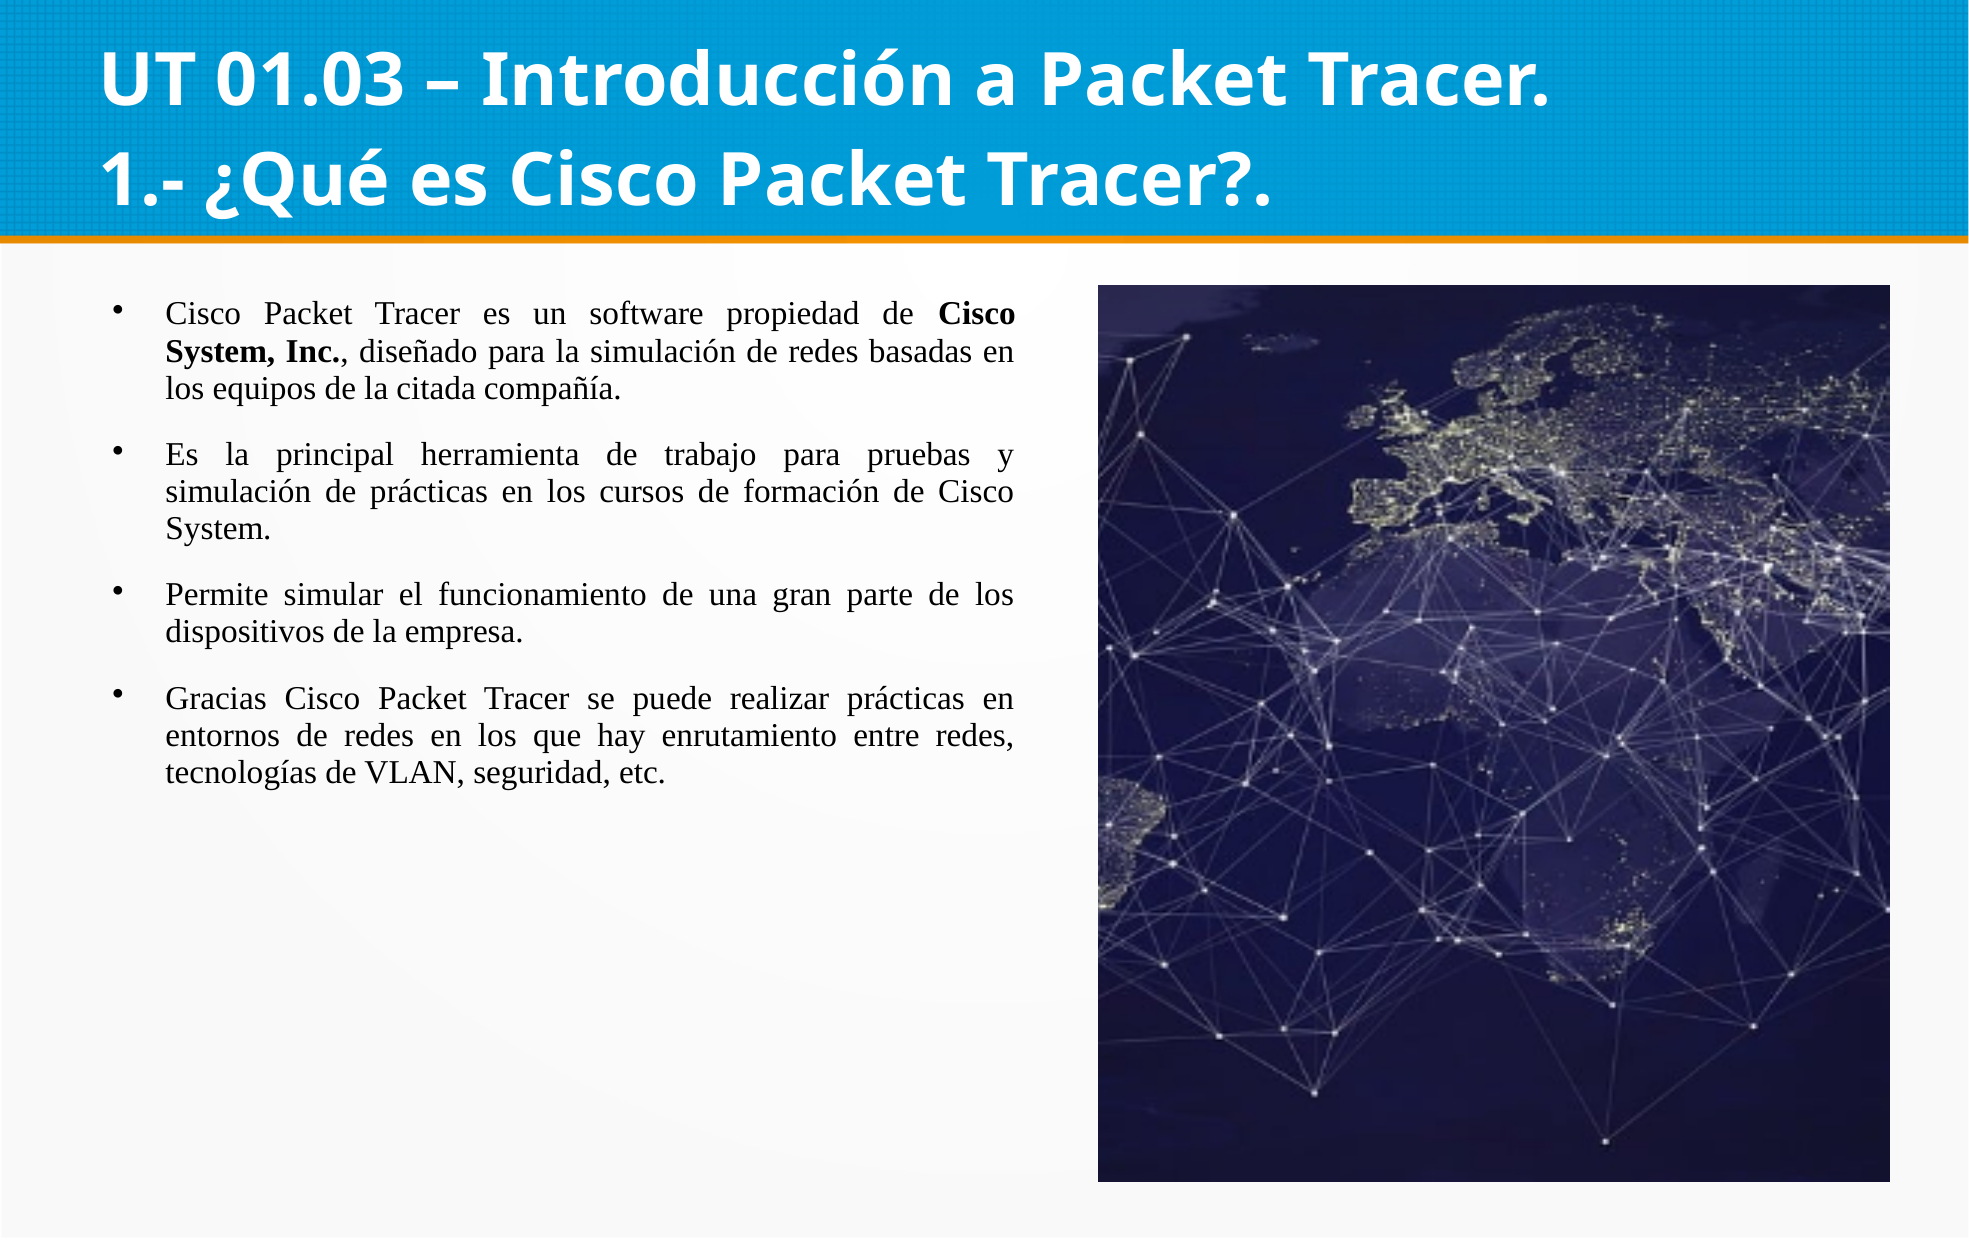

# UT 01.03 – Introducción a Packet Tracer. 1.- ¿Qué es Cisco Packet Tracer?.
Cisco Packet Tracer es un software propiedad de Cisco System, Inc., diseñado para la simulación de redes basadas en los equipos de la citada compañía.
Es la principal herramienta de trabajo para pruebas y simulación de prácticas en los cursos de formación de Cisco System.
Permite simular el funcionamiento de una gran parte de los dispositivos de la empresa.
Gracias Cisco Packet Tracer se puede realizar prácticas en entornos de redes en los que hay enrutamiento entre redes, tecnologías de VLAN, seguridad, etc.